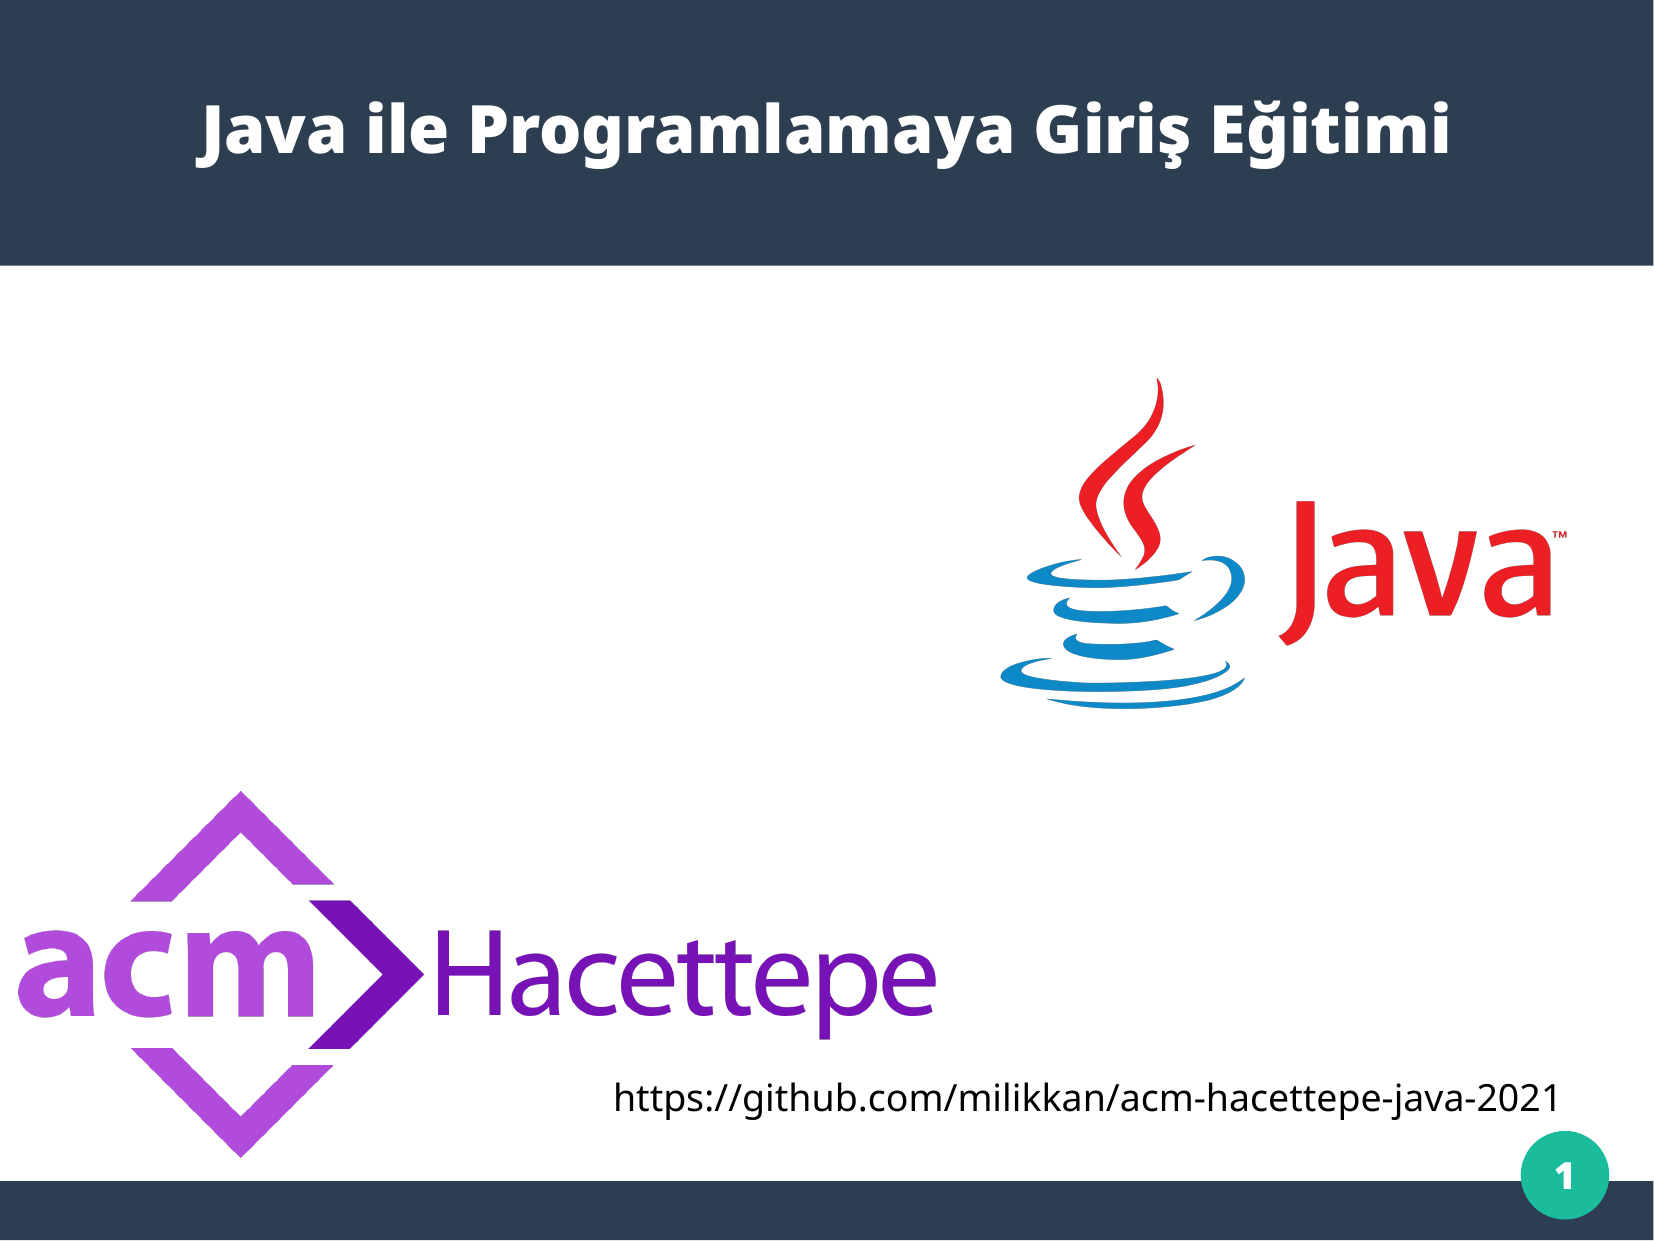

# Java ile Programlamaya Giriş Eğitimi
https://github.com/milikkan/acm-hacettepe-java-2021
1